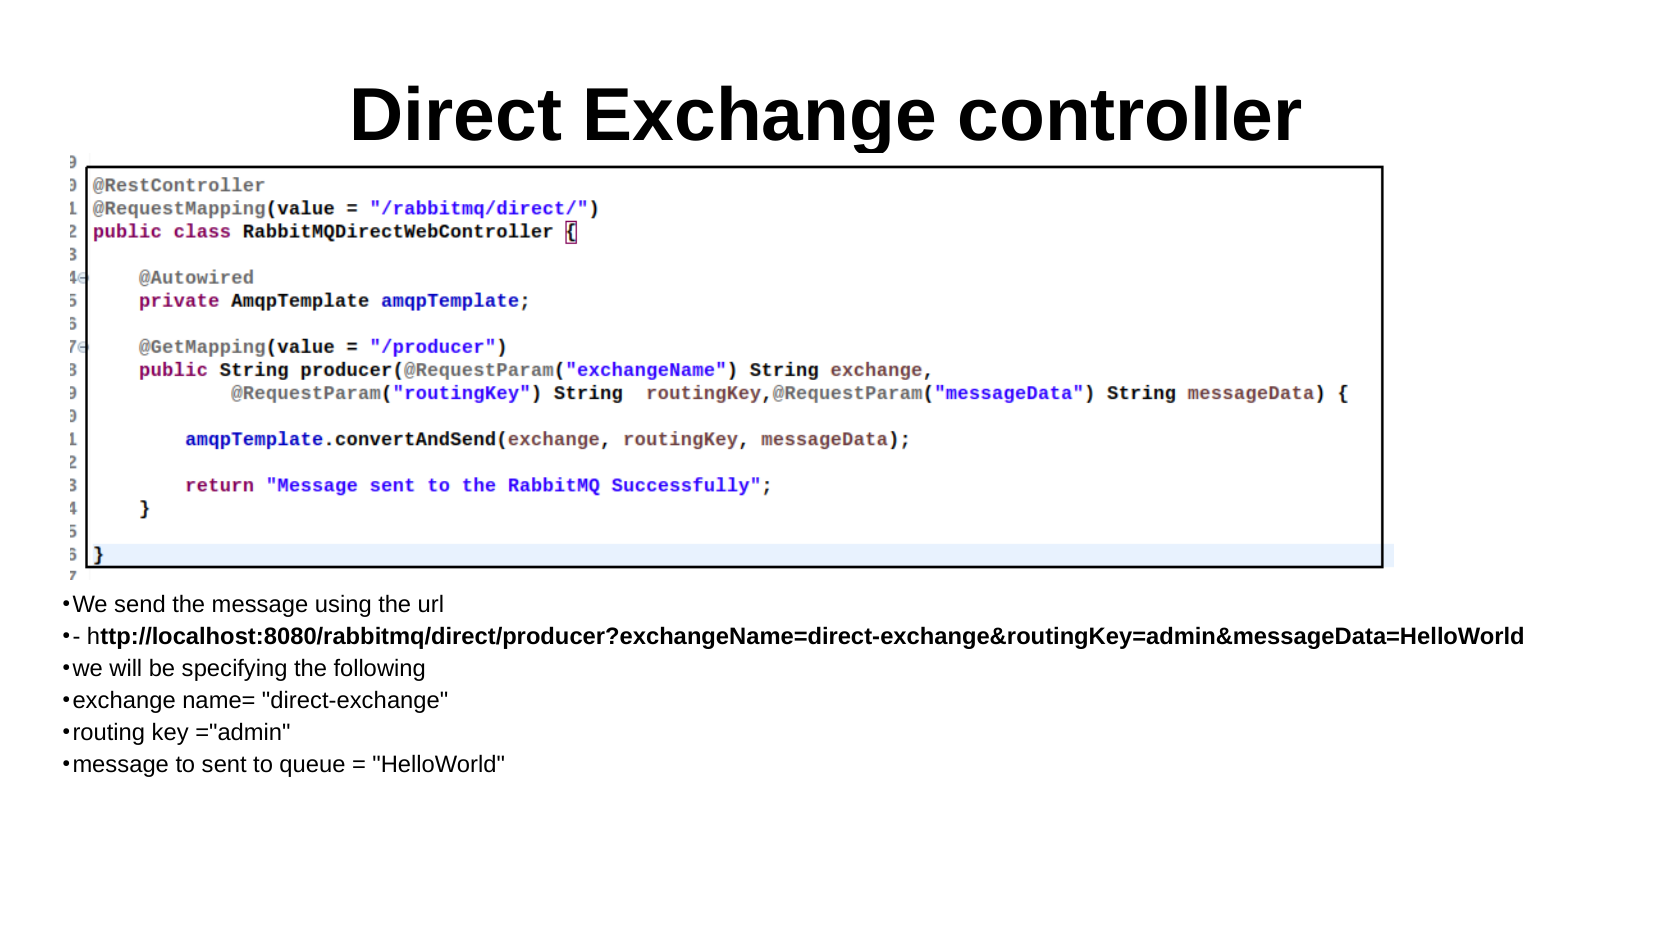

# Direct Exchange controller
We send the message using the url
- http://localhost:8080/rabbitmq/direct/producer?exchangeName=direct-exchange&routingKey=admin&messageData=HelloWorld
we will be specifying the following
exchange name= "direct-exchange"
routing key ="admin"
message to sent to queue = "HelloWorld"